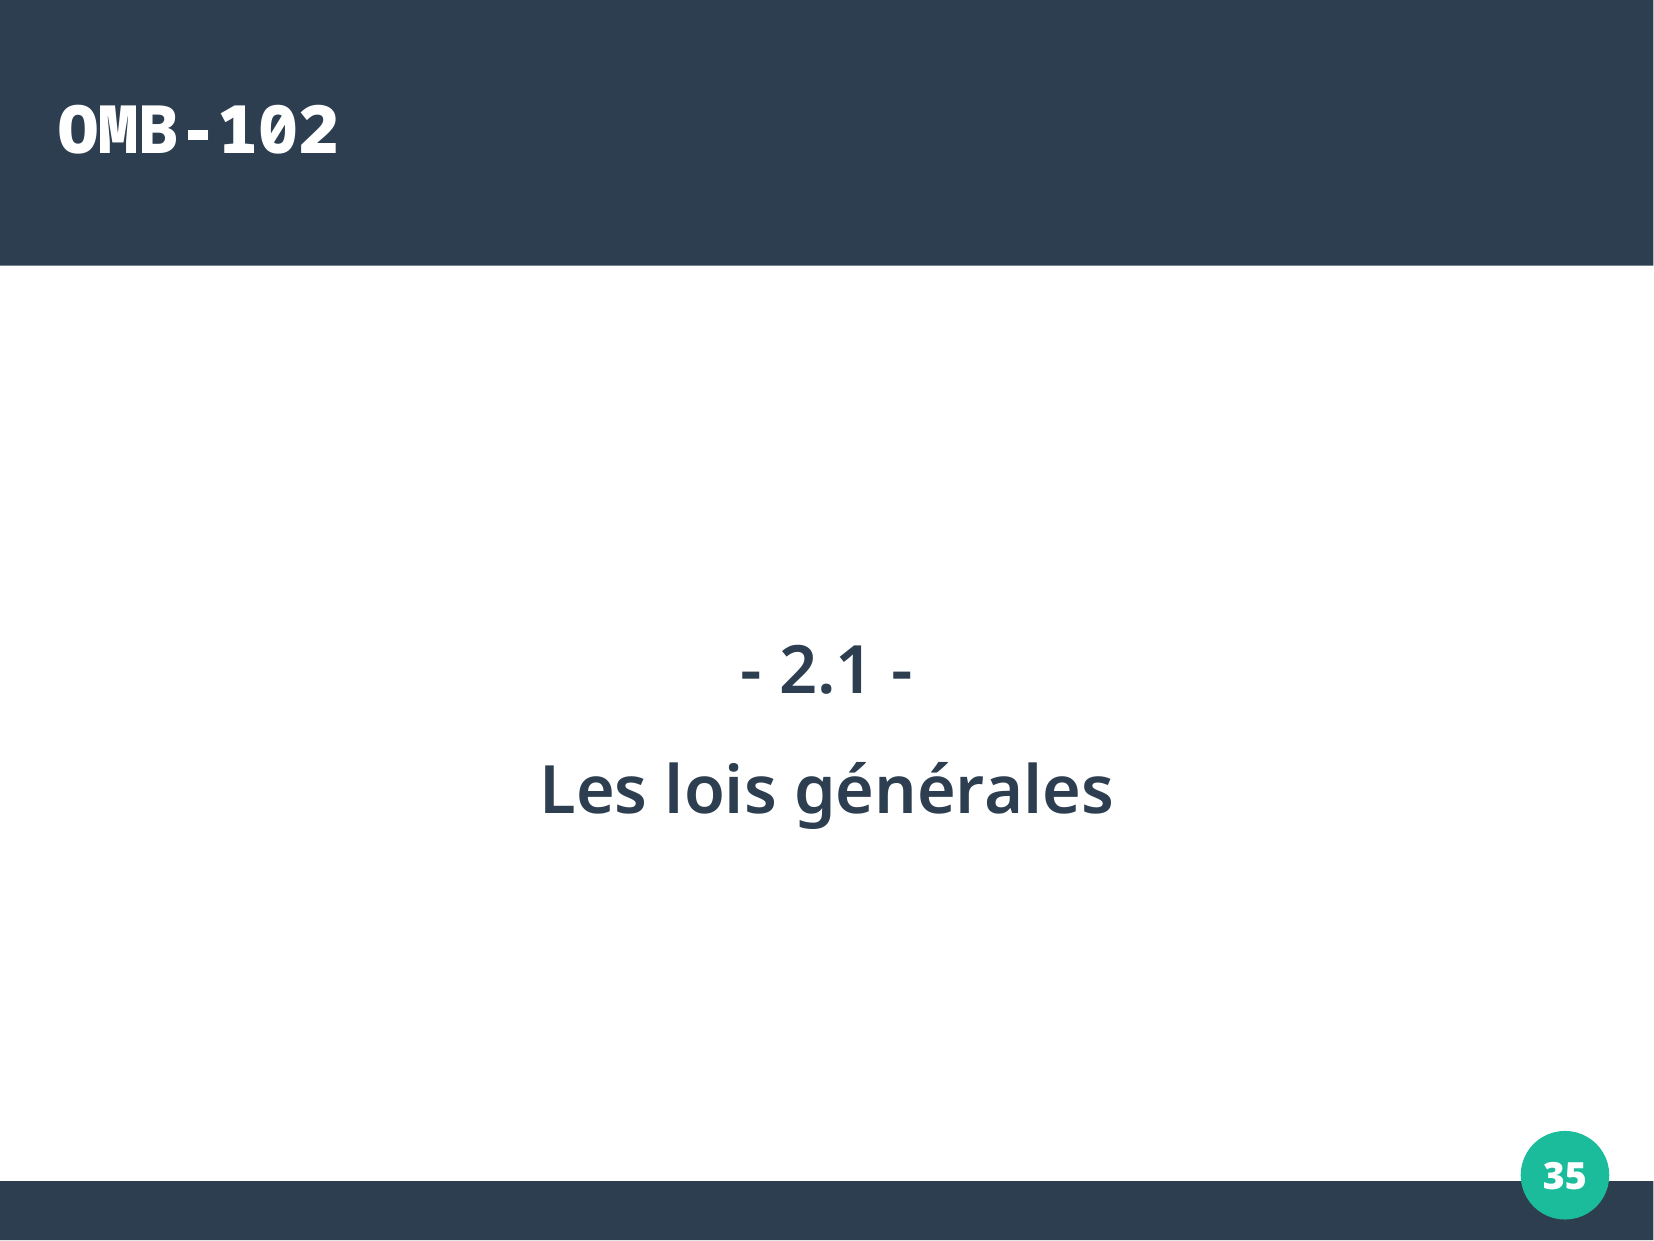

# OMB-102
- 2.1 -
Les lois générales
35